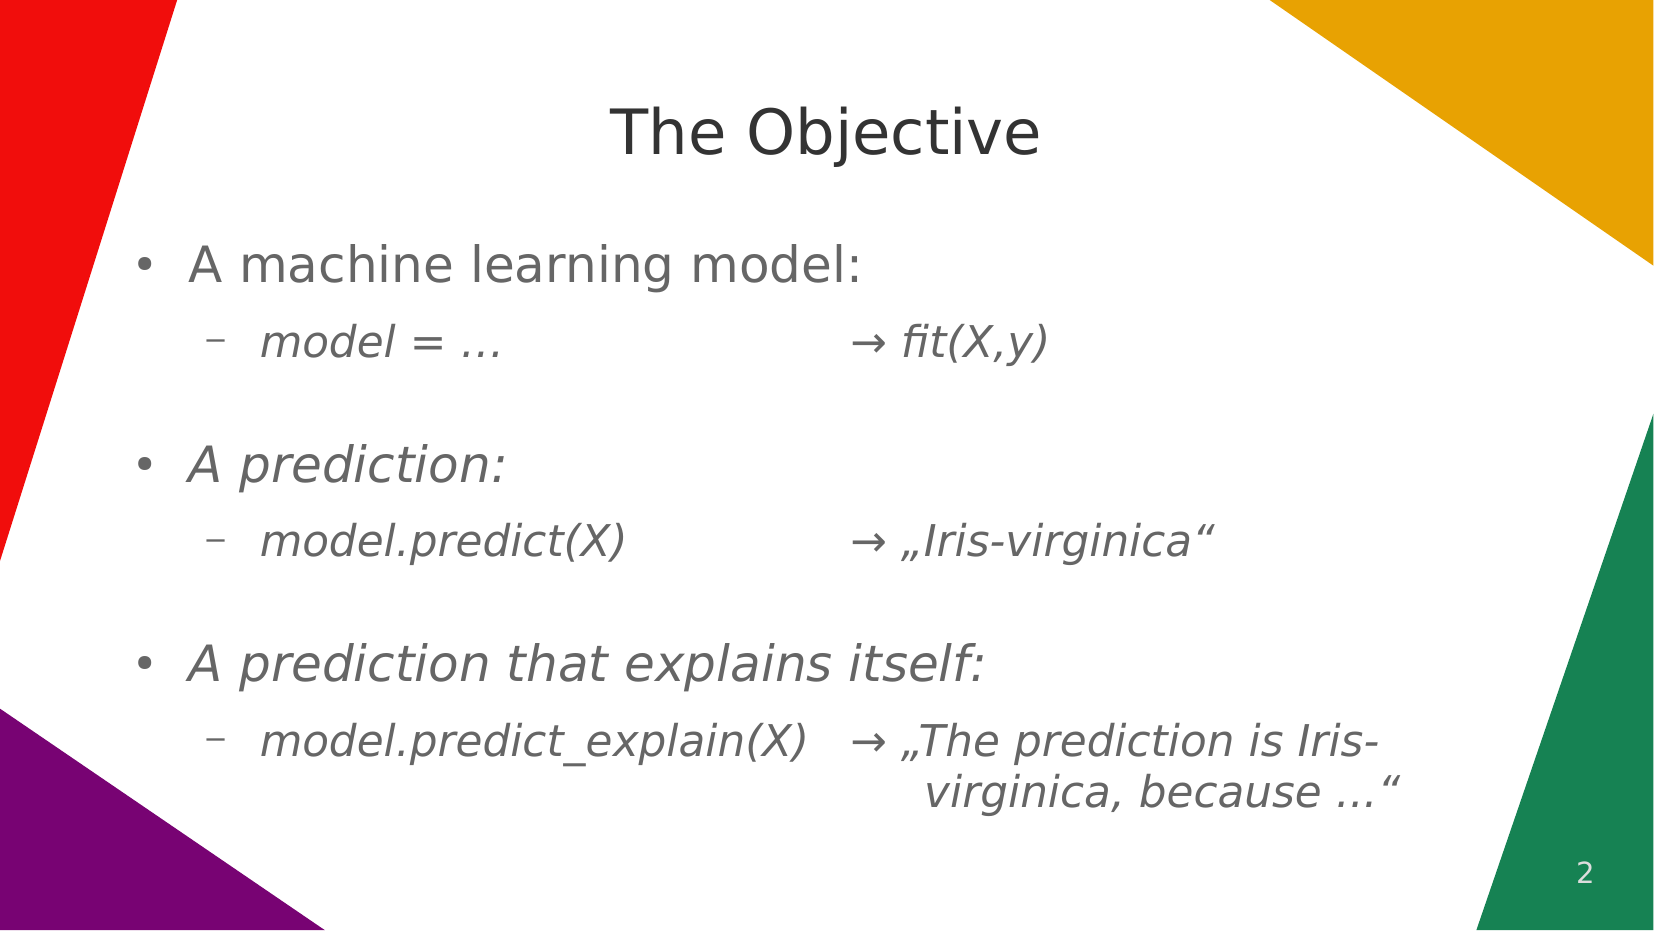

# The Objective
A machine learning model:
model = … 					→ fit(X,y)
A prediction:
model.predict(X)				→ „Iris-virginica“
A prediction that explains itself:
model.predict_explain(X)	→ „The prediction is Iris-											virginica, because ...“
2